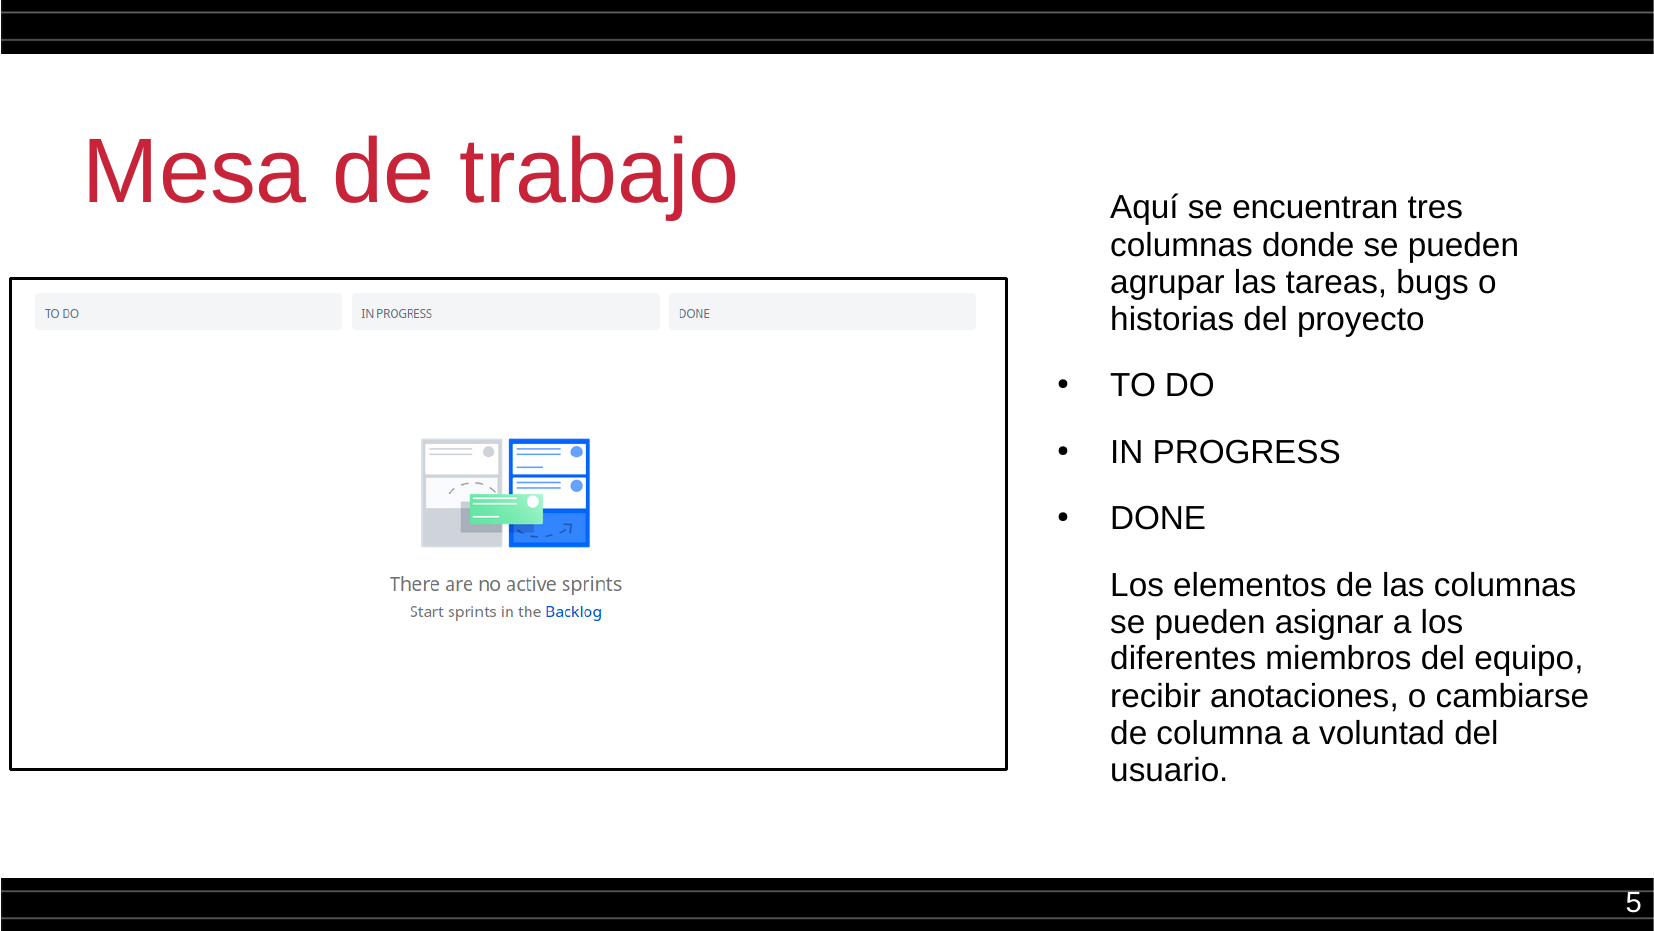

# Mesa de trabajo
Aquí se encuentran tres columnas donde se pueden agrupar las tareas, bugs o historias del proyecto
TO DO
IN PROGRESS
DONE
Los elementos de las columnas se pueden asignar a los diferentes miembros del equipo, recibir anotaciones, o cambiarse de columna a voluntad del usuario.